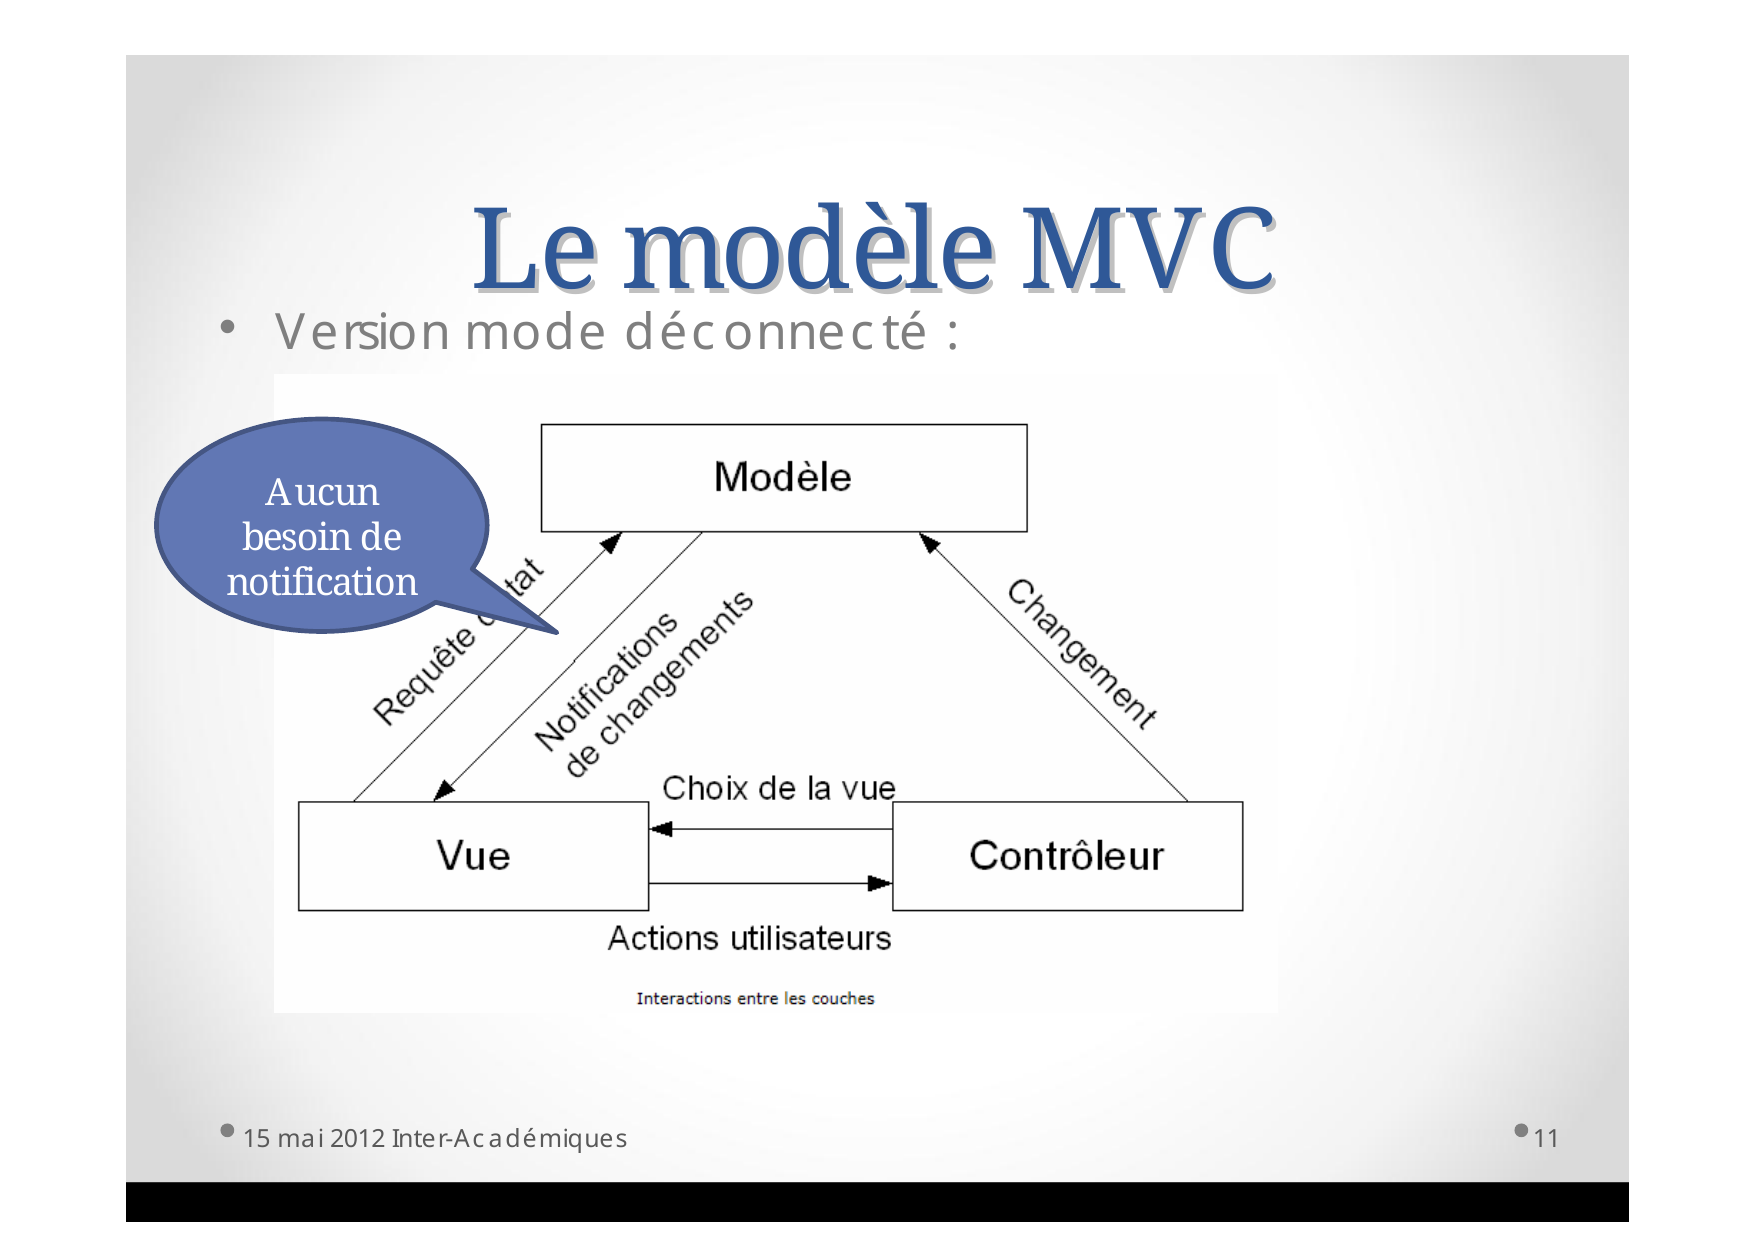

L
e
m
o
d
è
l
e
M
V
C
L
e
m
o
d
è
l
e
M
V
C
V
e
r
s
i
o
n
m
o
d
e
d
é
c
o
n
n
e
c
t
é
:
•
A
u
c
u
n
b
e
s
o
i
n
d
e
n
o
t
i
f
i
c
a
t
i
o
n
1
5
m
a
i
2
0
1
2
I
n
t
e
r
-
A
c
a
d
é
m
i
q
u
e
s
1
1